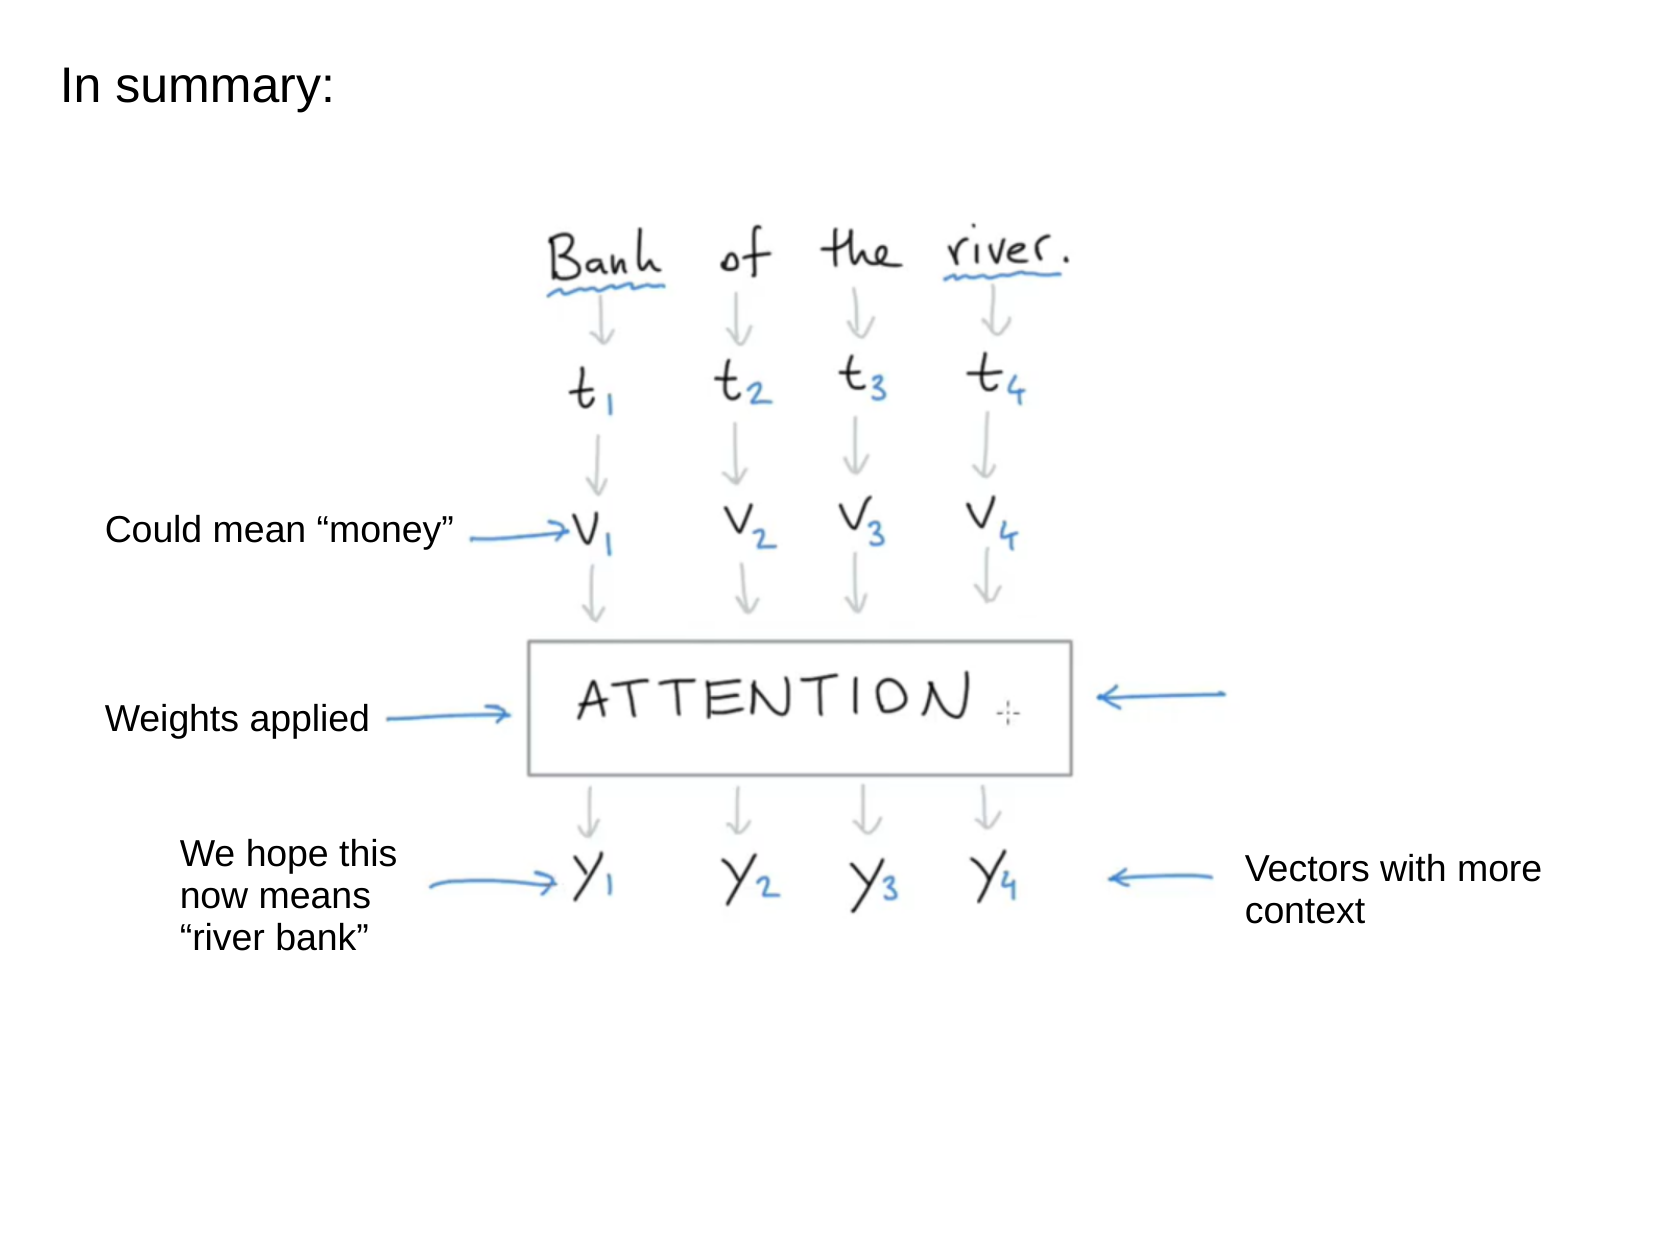

In summary:
Could mean “money”
Weights applied
We hope this now means “river bank”
Vectors with more context